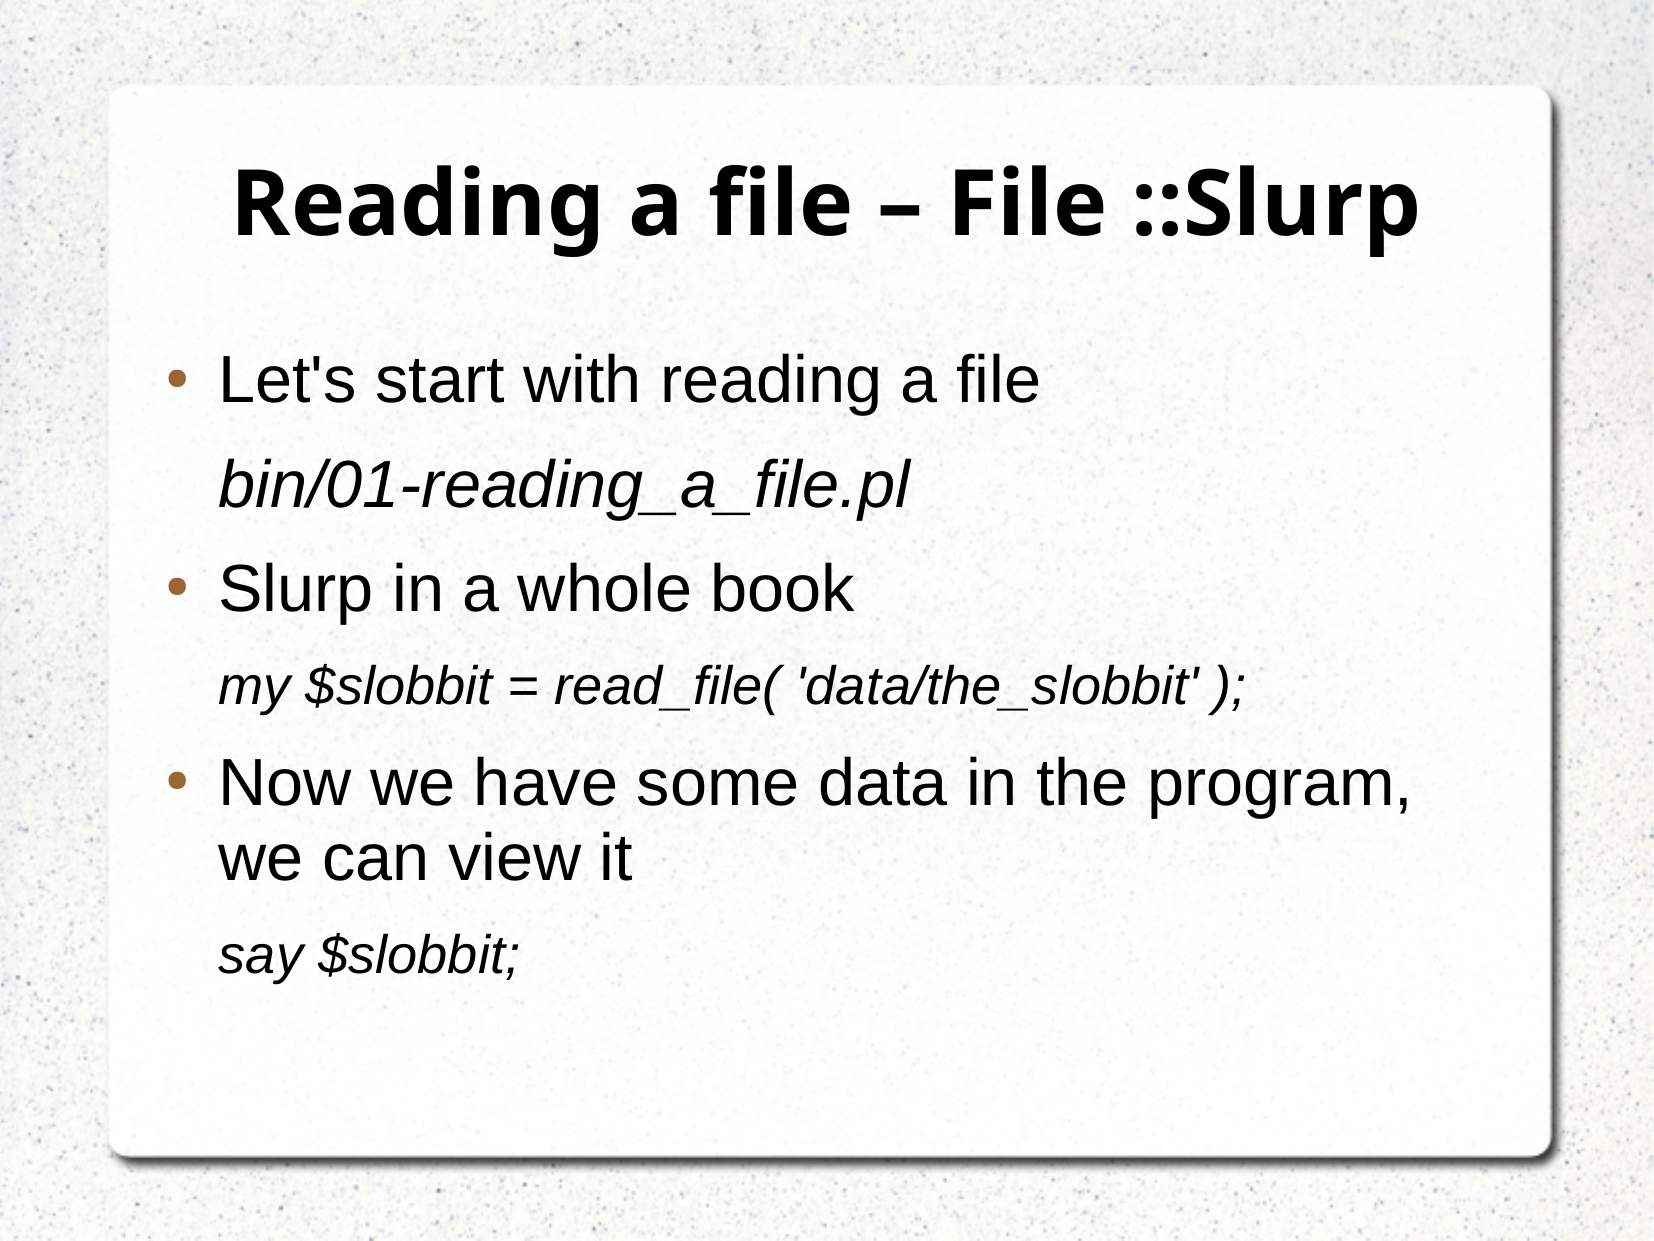

# Reading a file – File ::Slurp
Let's start with reading a file
bin/01-reading_a_file.pl
Slurp in a whole book
my $slobbit = read_file( 'data/the_slobbit' );
Now we have some data in the program, we can view it
say $slobbit;